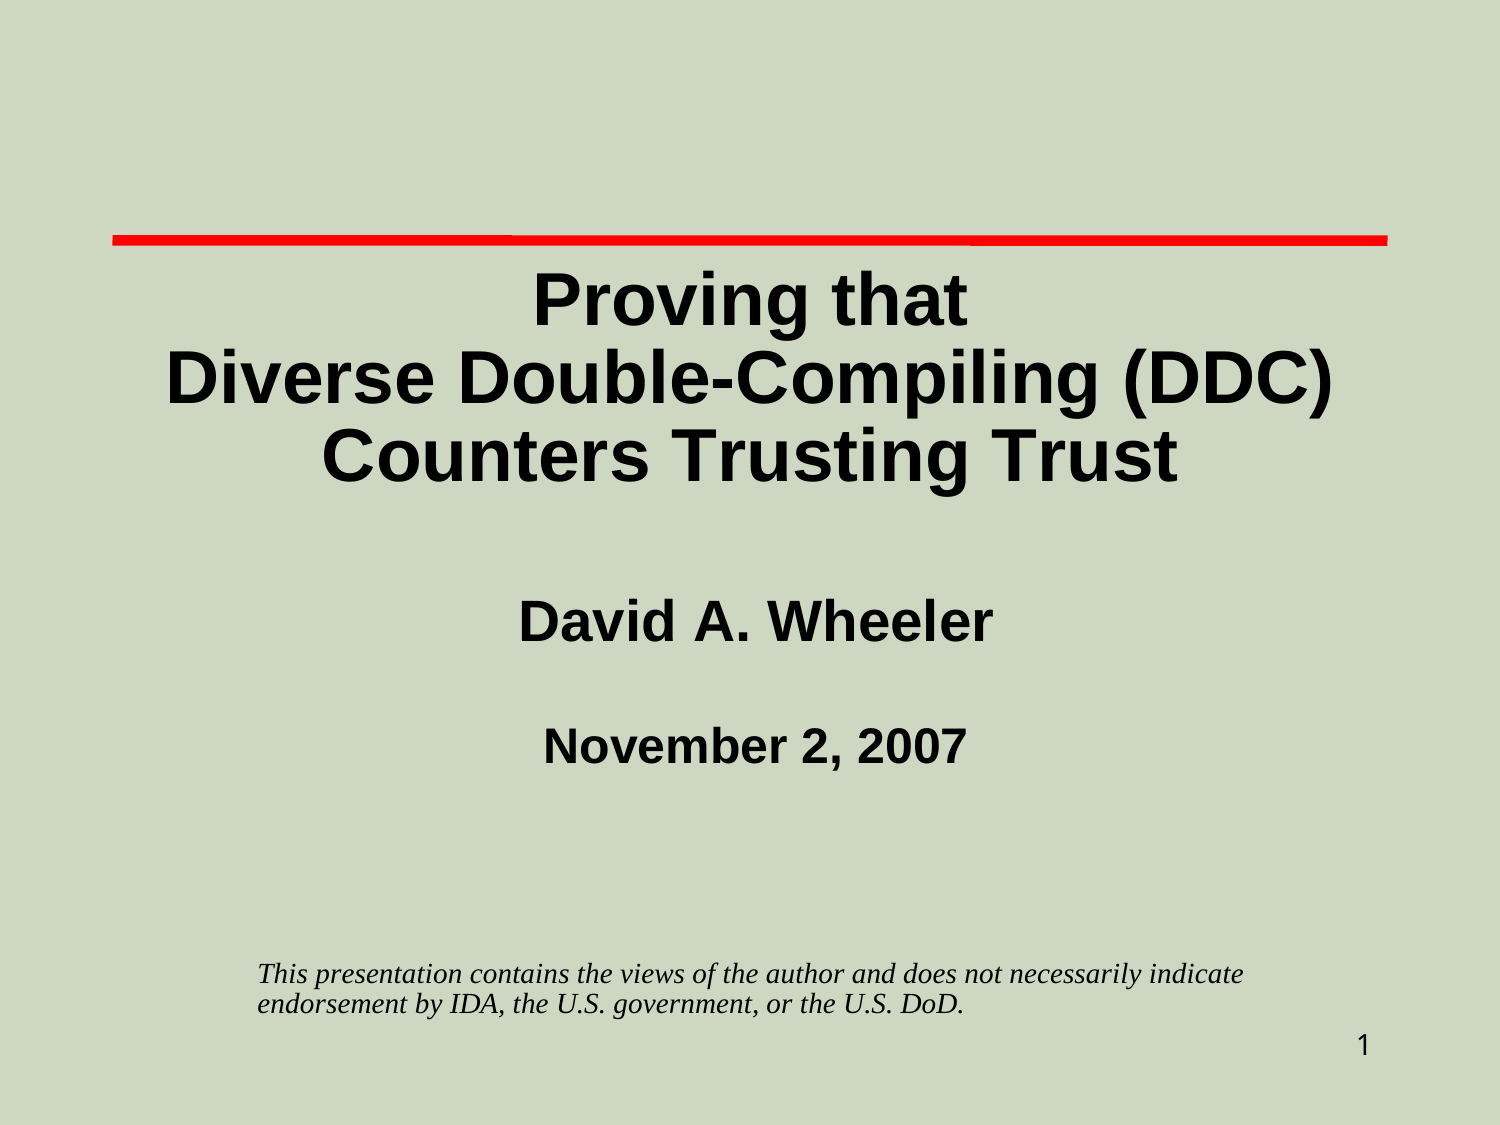

# Proving that Diverse Double-Compiling (DDC) Counters Trusting Trust
David A. Wheeler
November 2, 2007
This presentation contains the views of the author and does not necessarily indicate endorsement by IDA, the U.S. government, or the U.S. DoD.